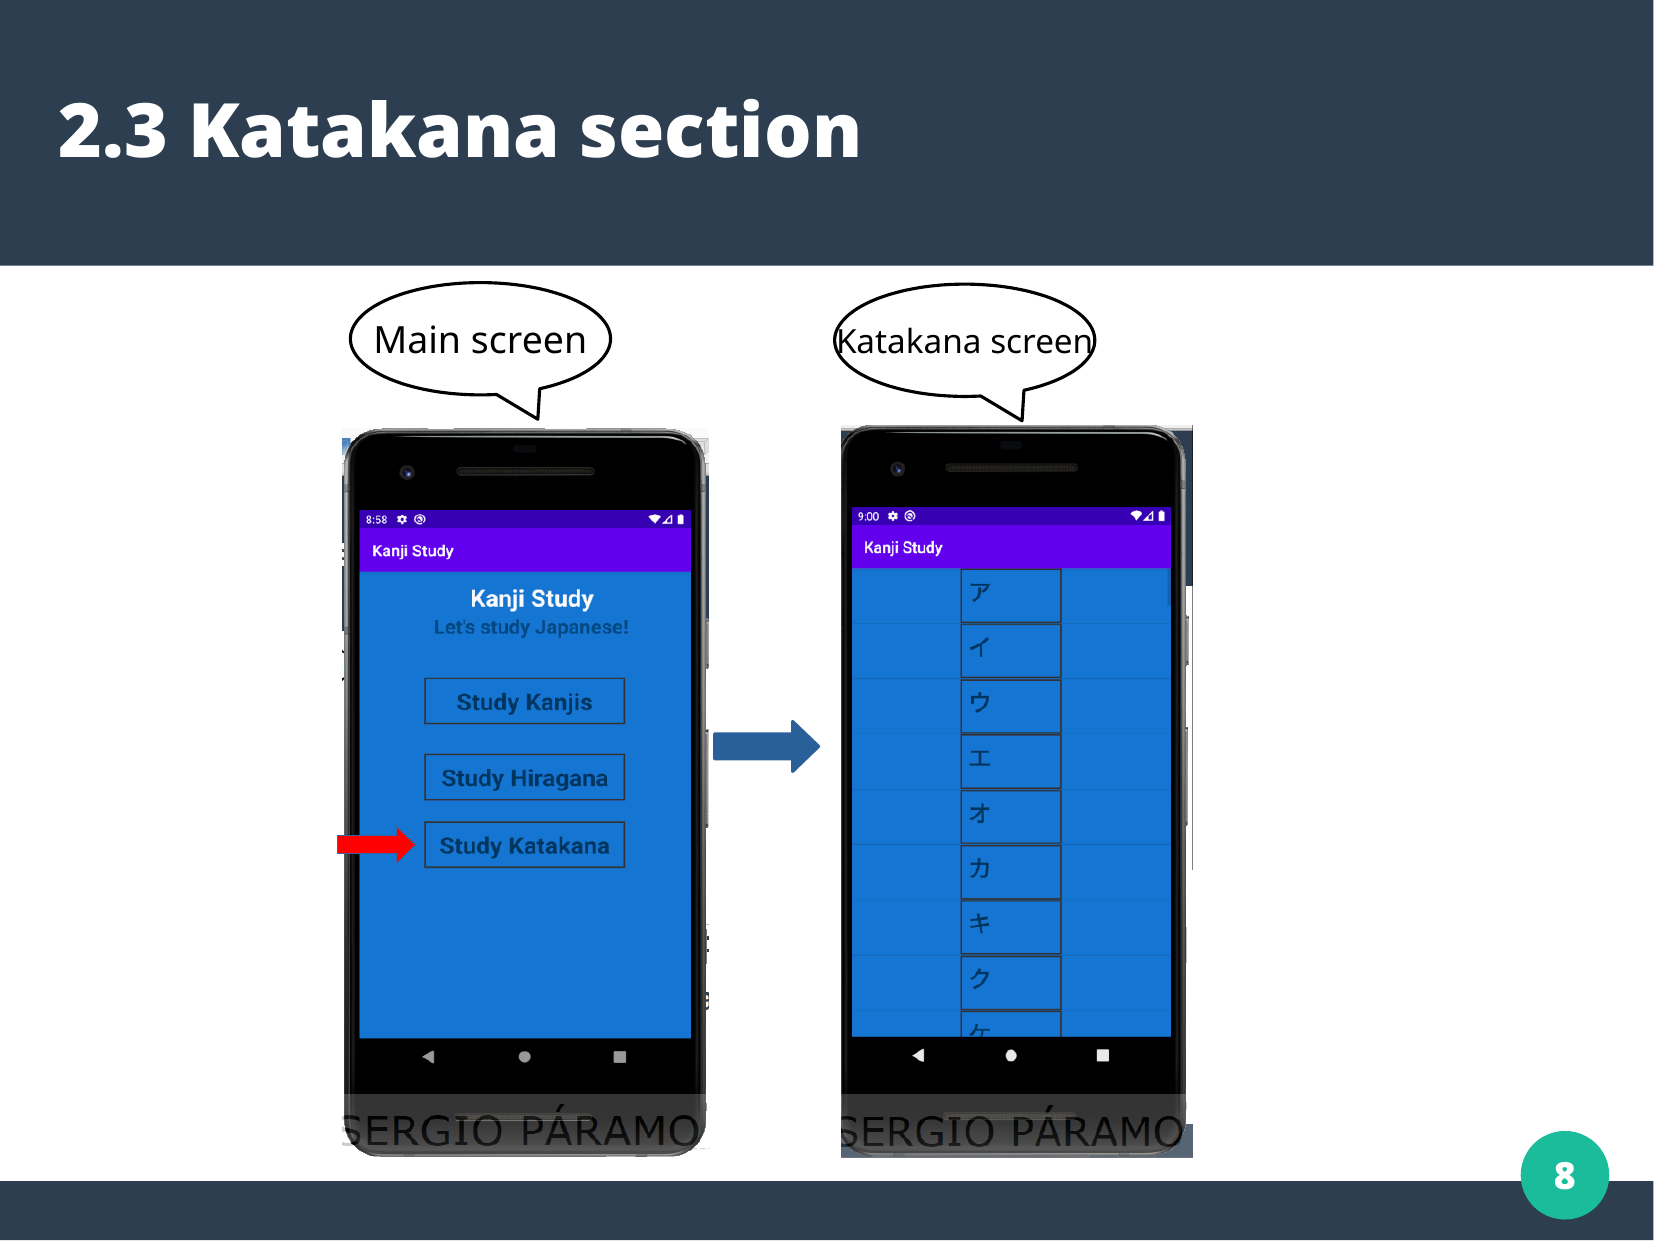

# 2.3 Katakana section
Main screen
Katakana screen
8